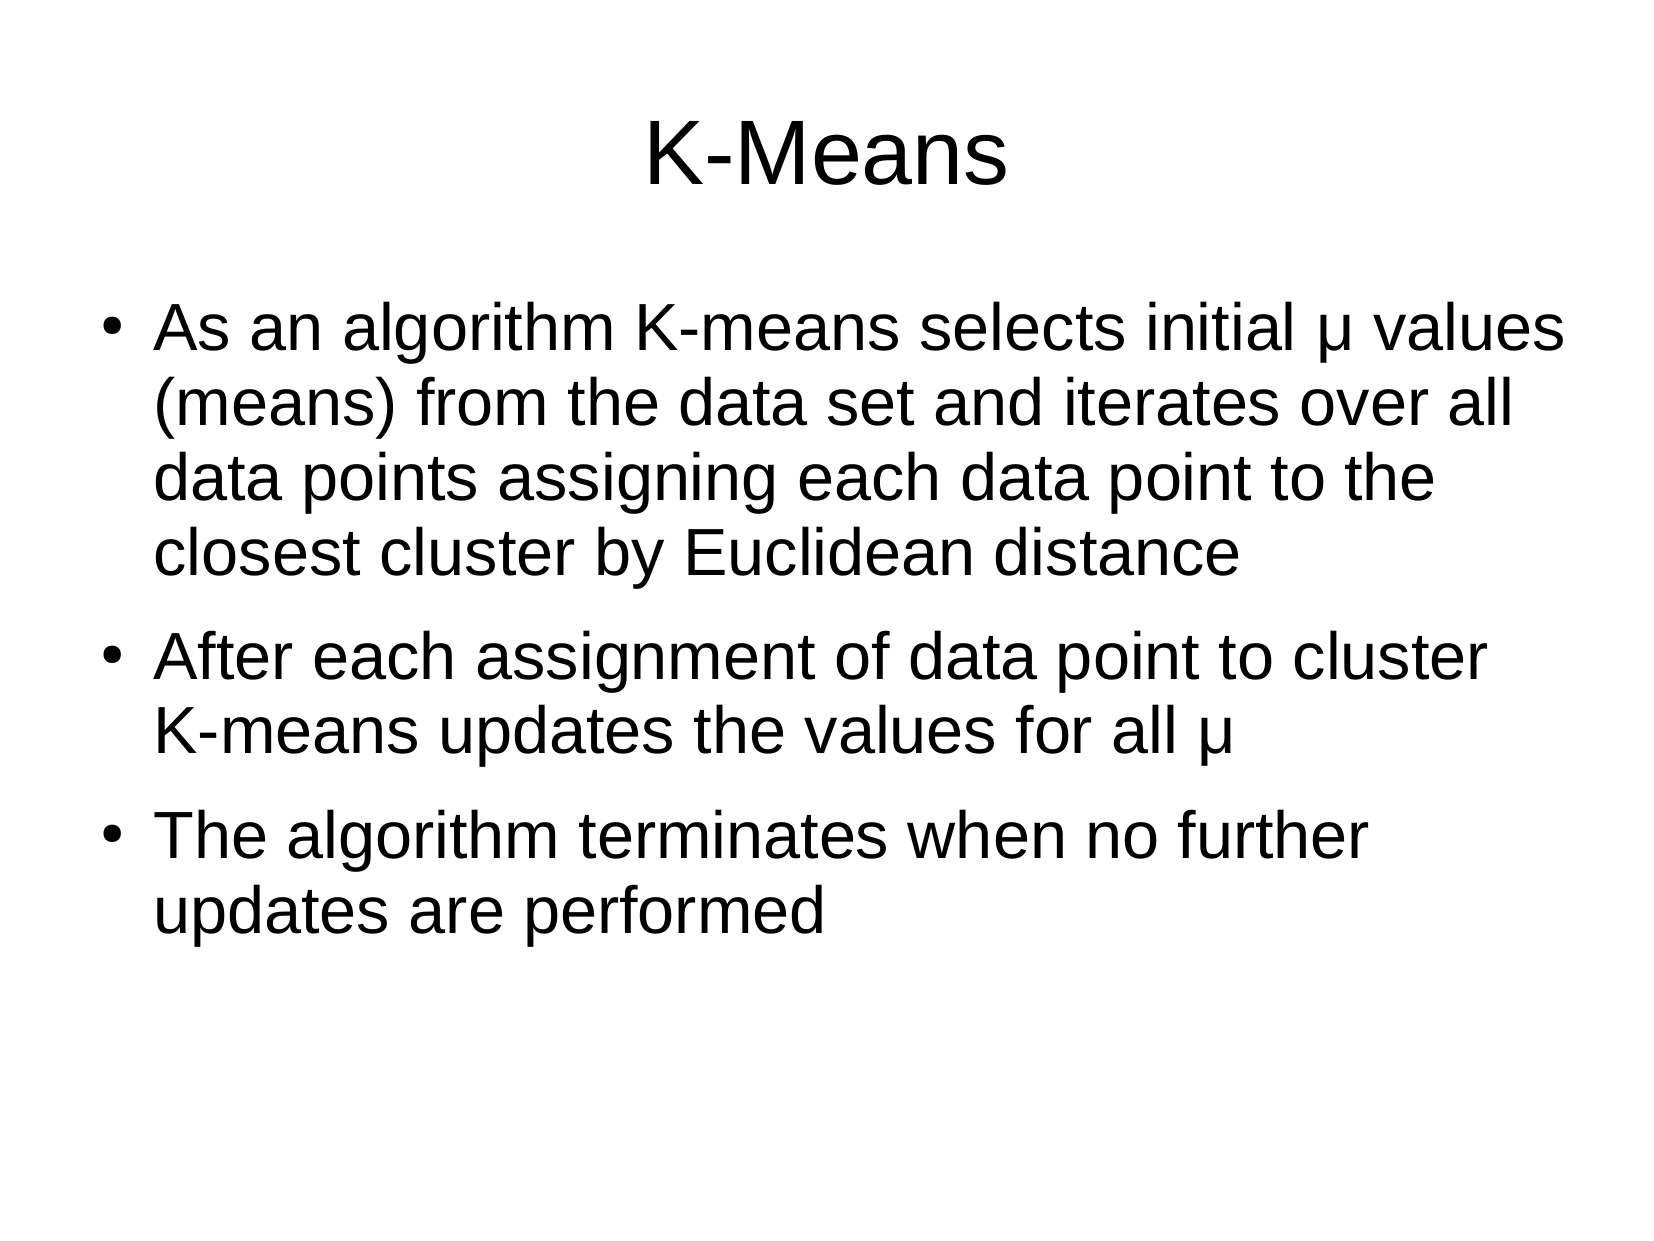

# K-Means
As an algorithm K-means selects initial μ values (means) from the data set and iterates over all data points assigning each data point to the closest cluster by Euclidean distance
After each assignment of data point to cluster K-means updates the values for all μ
The algorithm terminates when no further updates are performed